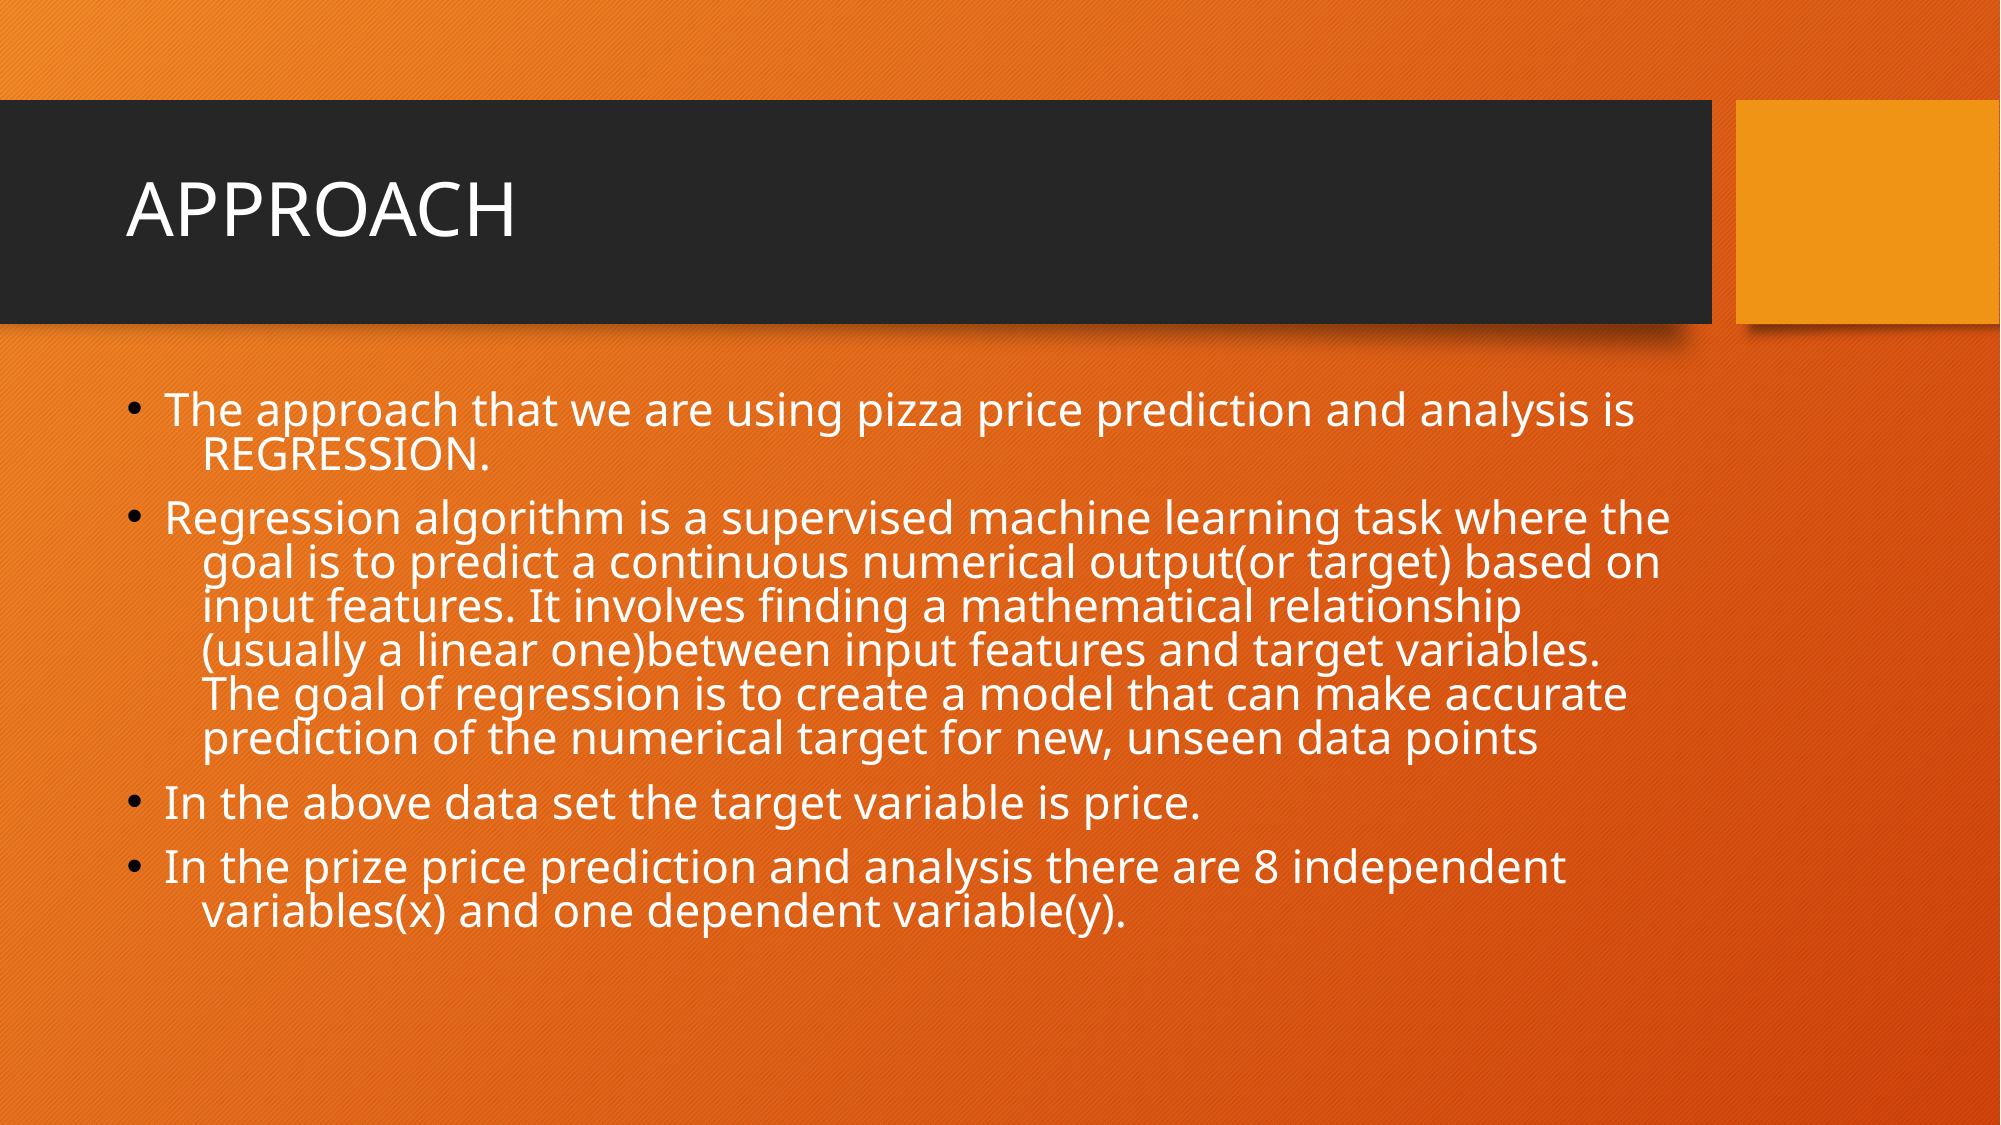

# APPROACH
The approach that we are using pizza price prediction and analysis is REGRESSION.
Regression algorithm is a supervised machine learning task where the goal is to predict a continuous numerical output(or target) based on input features. It involves finding a mathematical relationship (usually a linear one)between input features and target variables. The goal of regression is to create a model that can make accurate prediction of the numerical target for new, unseen data points
In the above data set the target variable is price.
In the prize price prediction and analysis there are 8 independent variables(x) and one dependent variable(y).